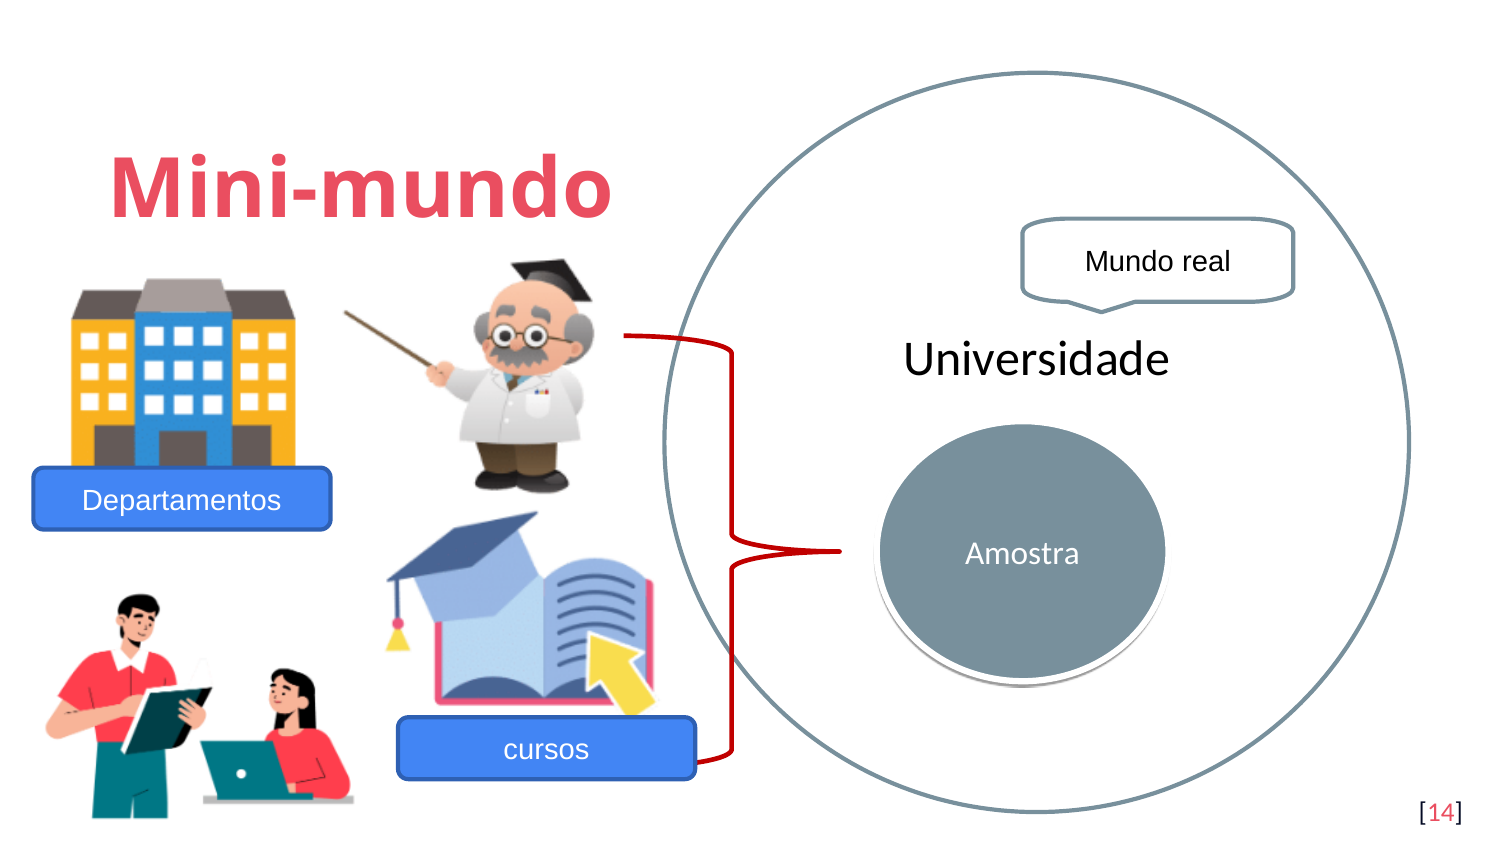

Universidade
Mini-mundo
Mundo real
Departamentos
Amostra
cursos